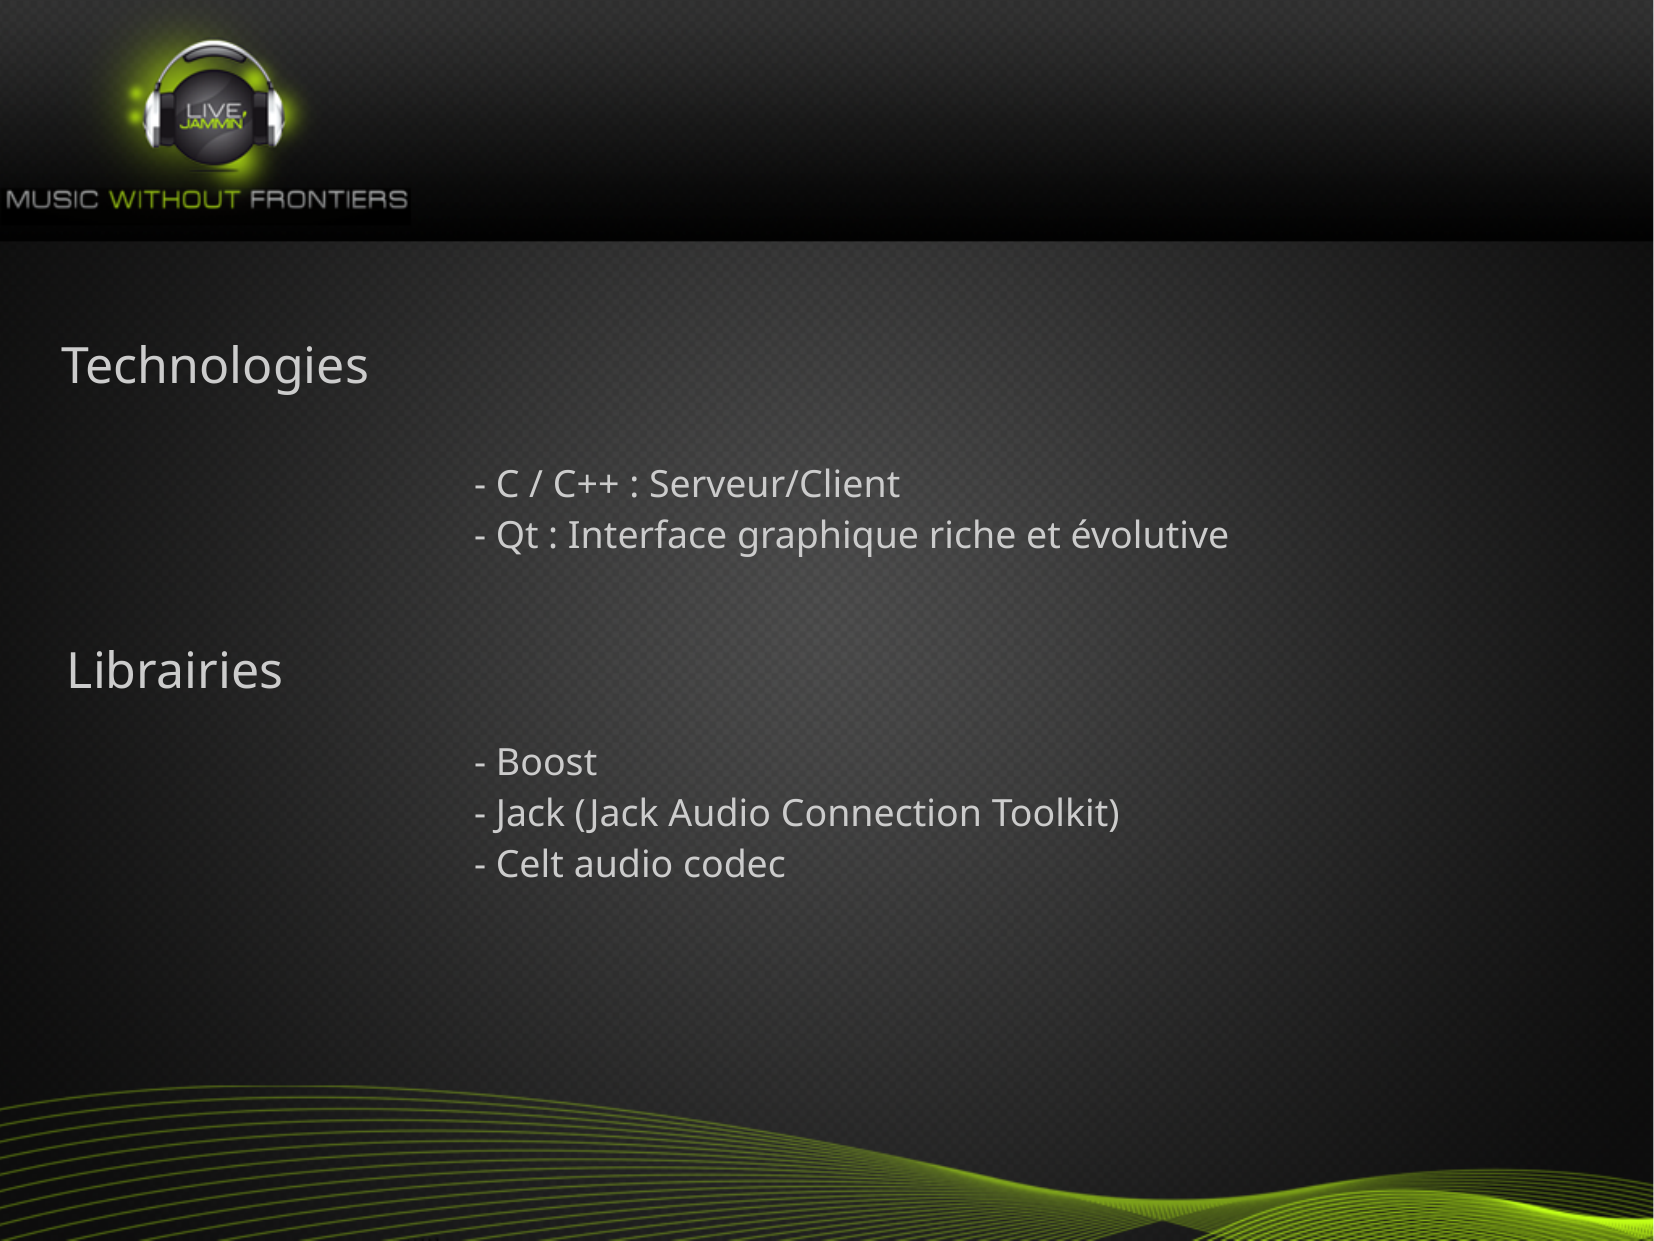

Technologies
- C / C++ : Serveur/Client
- Qt : Interface graphique riche et évolutive
Librairies
- Boost
- Jack (Jack Audio Connection Toolkit)
- Celt audio codec